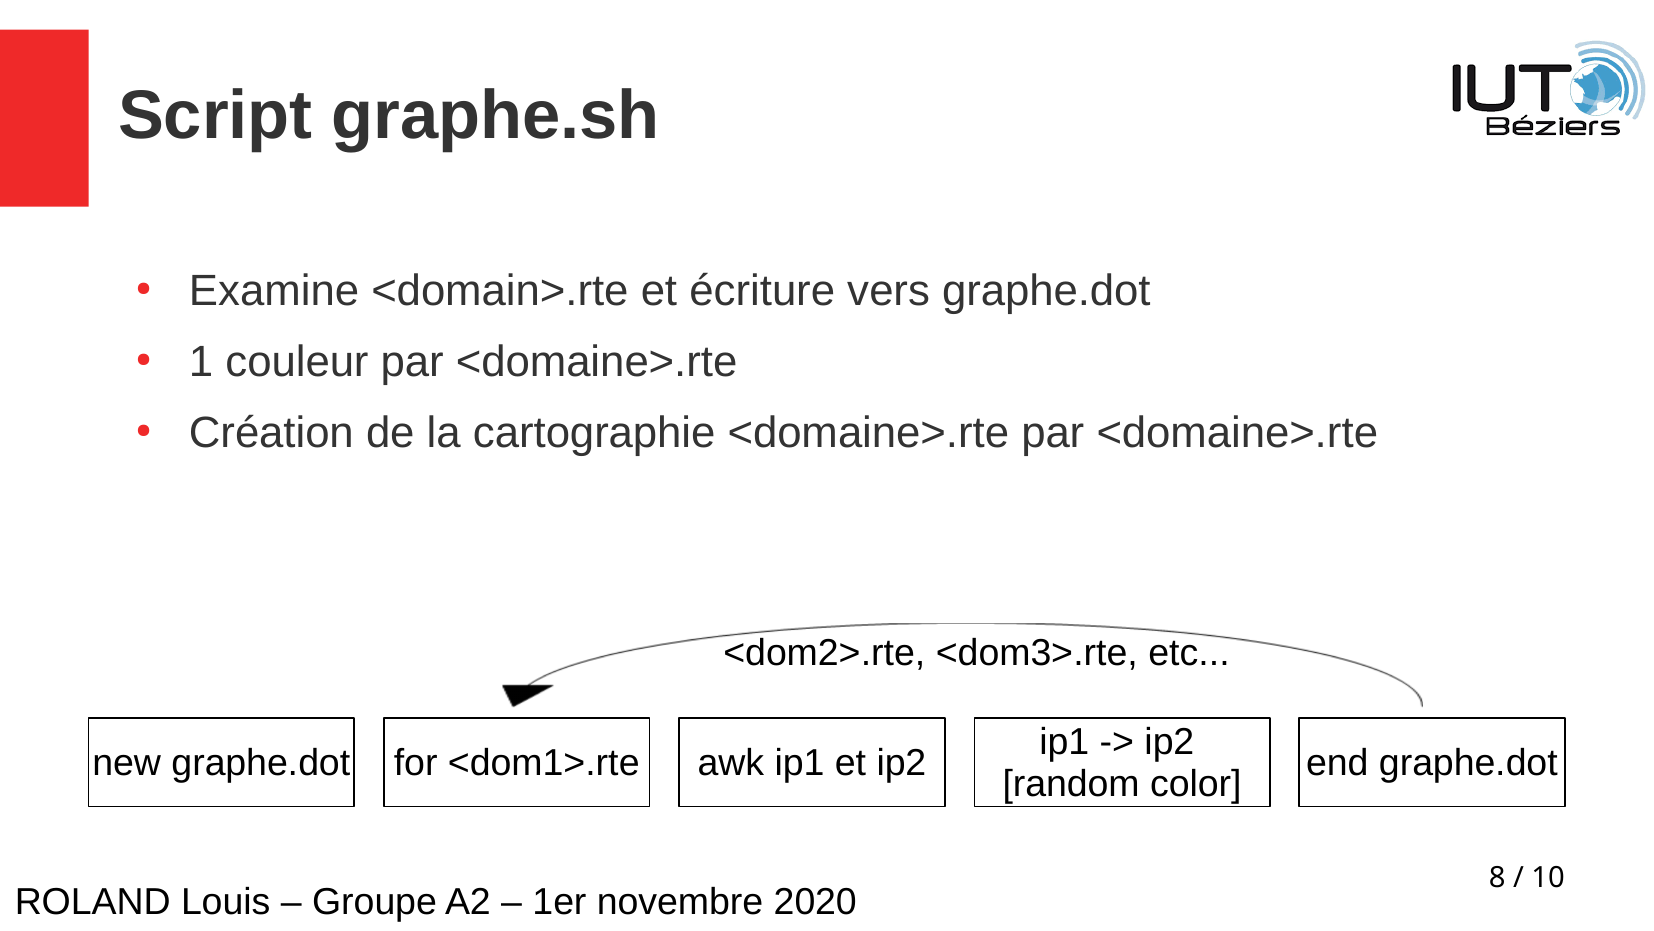

# Script graphe.sh
Examine <domain>.rte et écriture vers graphe.dot
1 couleur par <domaine>.rte
Création de la cartographie <domaine>.rte par <domaine>.rte
<dom2>.rte, <dom3>.rte, etc...
new graphe.dot
for <dom1>.rte
awk ip1 et ip2
ip1 -> ip2
[random color]
end graphe.dot
8
ROLAND Louis – Groupe A2 – 1er novembre 2020